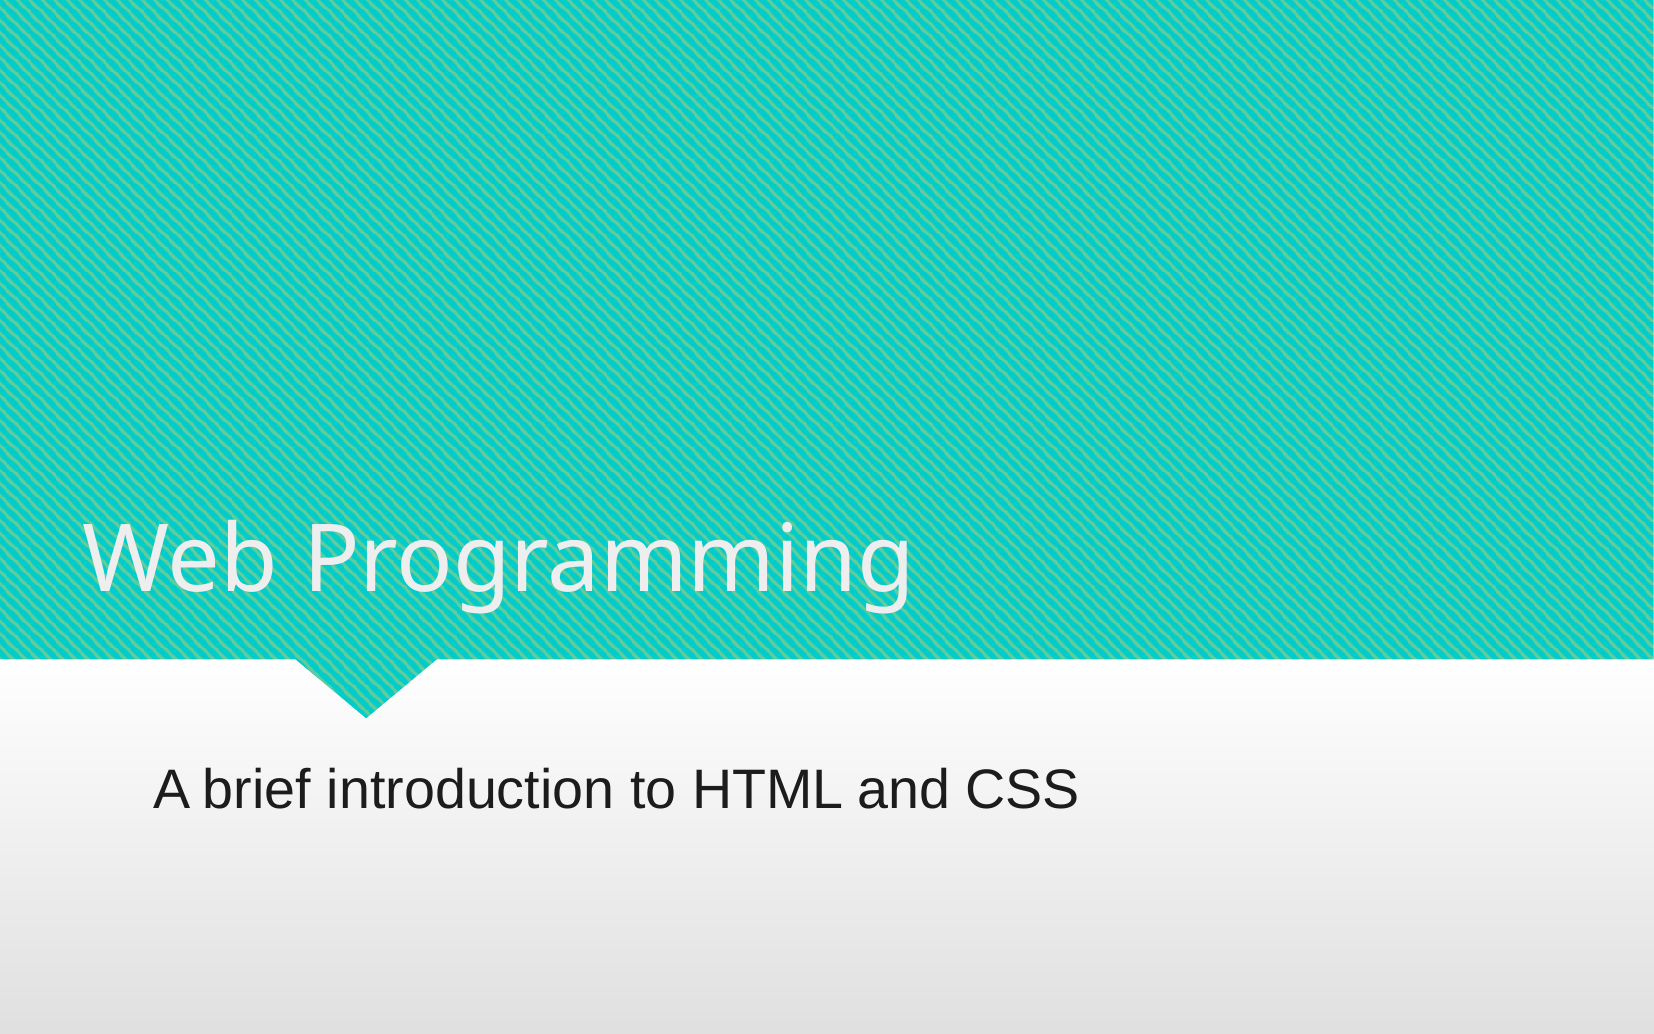

# Web Programming
A brief introduction to HTML and CSS